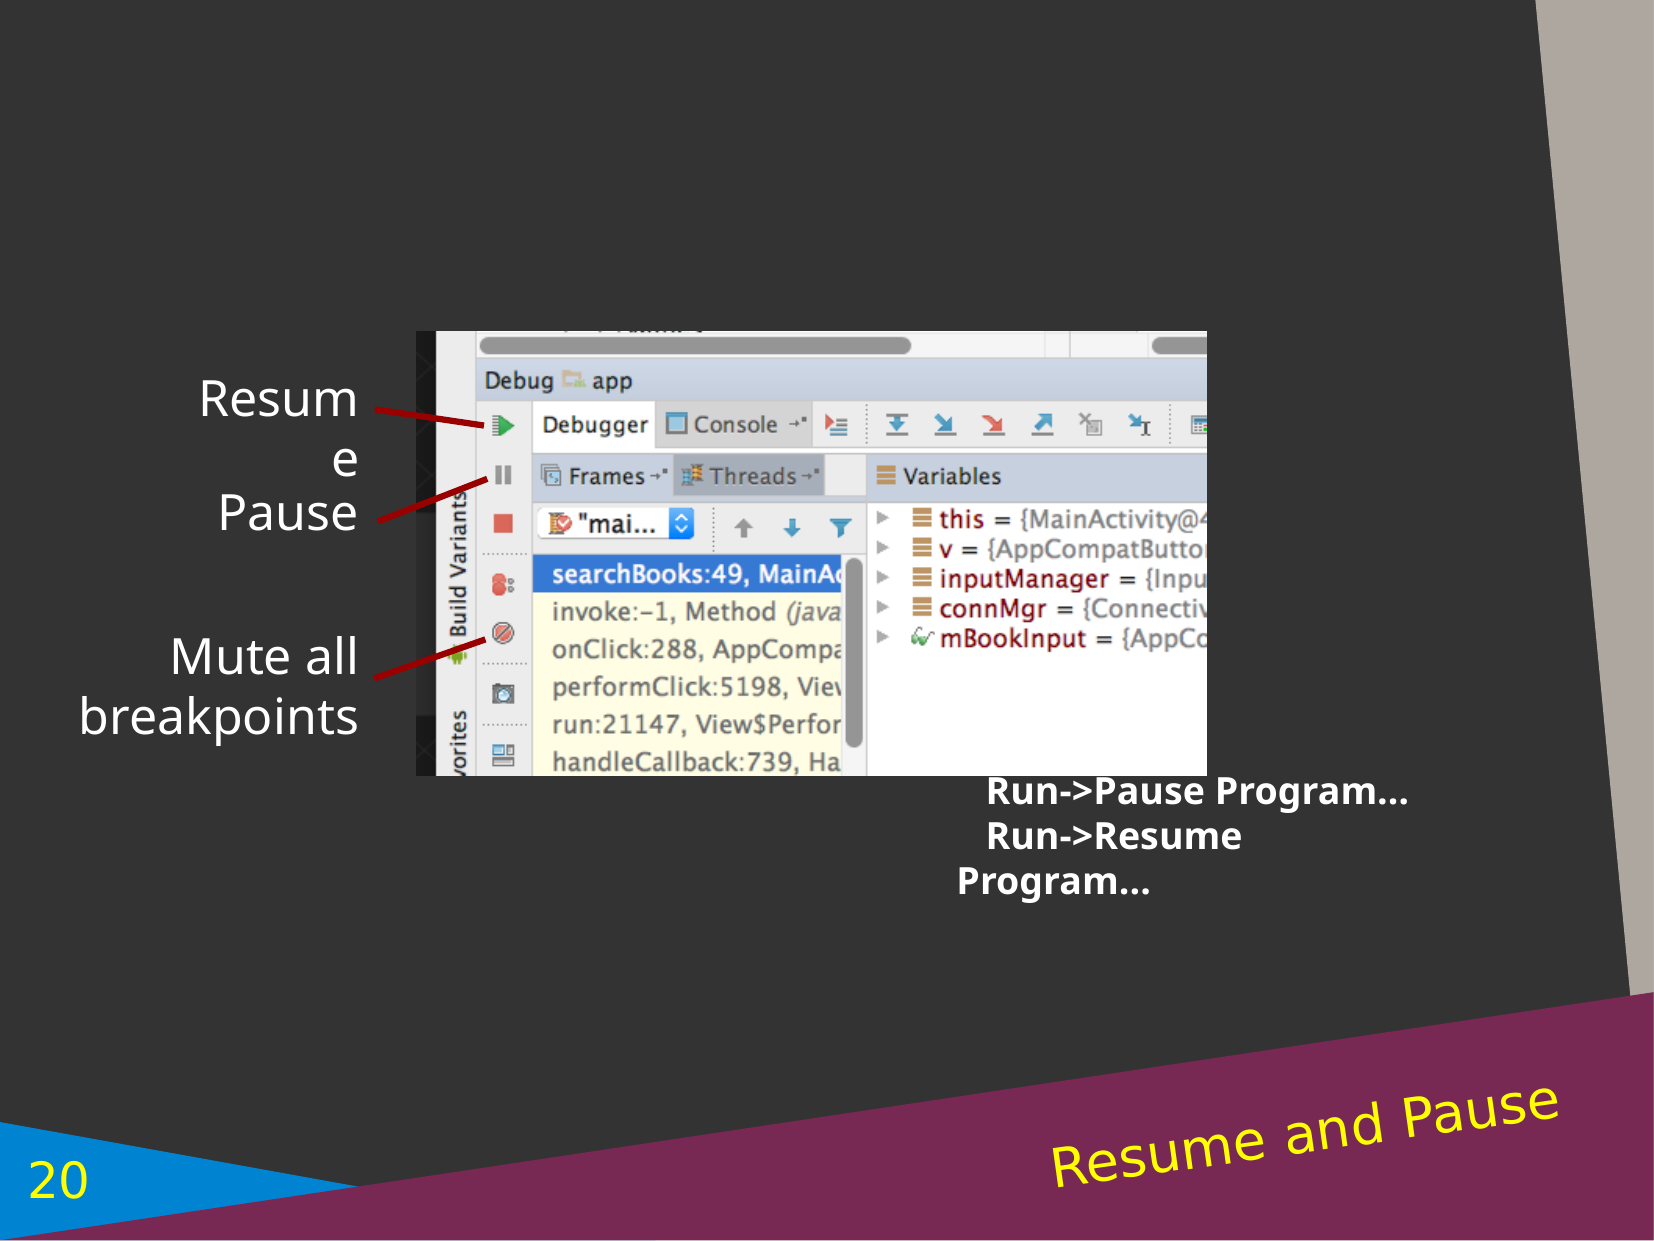

Resume
Pause
Mute all breakpoints
Menu:
 Run->Pause Program…
 Run->Resume Program...
# Resume and Pause
20